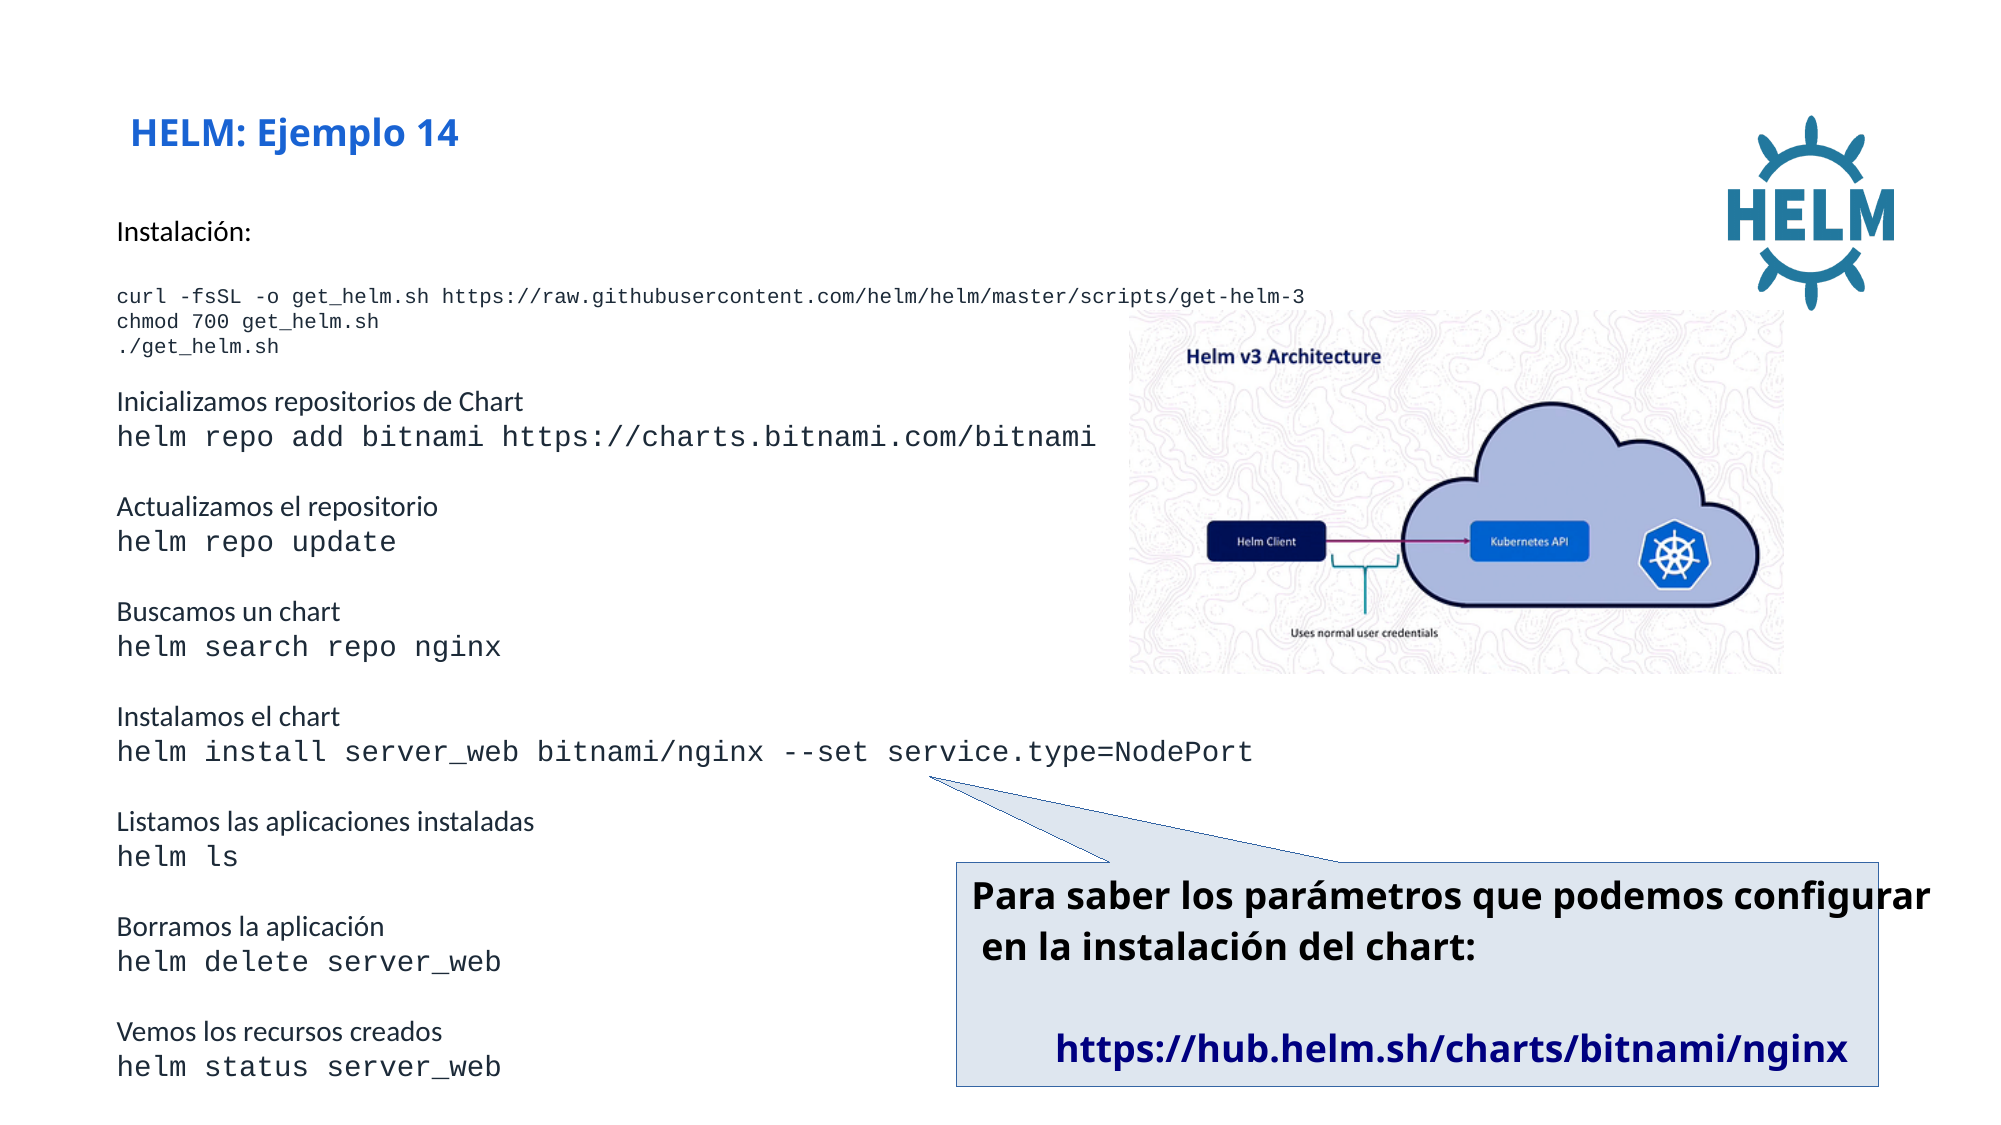

HELM: Ejemplo 14
Instalación:
curl -fsSL -o get_helm.sh https://raw.githubusercontent.com/helm/helm/master/scripts/get-helm-3
chmod 700 get_helm.sh
./get_helm.sh
Inicializamos repositorios de Chart
helm repo add bitnami https://charts.bitnami.com/bitnami
Actualizamos el repositorio
helm repo update
Buscamos un chart
helm search repo nginx
Instalamos el chart
helm install server_web bitnami/nginx --set service.type=NodePort
Listamos las aplicaciones instaladas
helm ls
Borramos la aplicación
helm delete server_web
Vemos los recursos creados
helm status server_web
Para saber los parámetros que podemos configurar
 en la instalación del chart:
https://hub.helm.sh/charts/bitnami/nginx